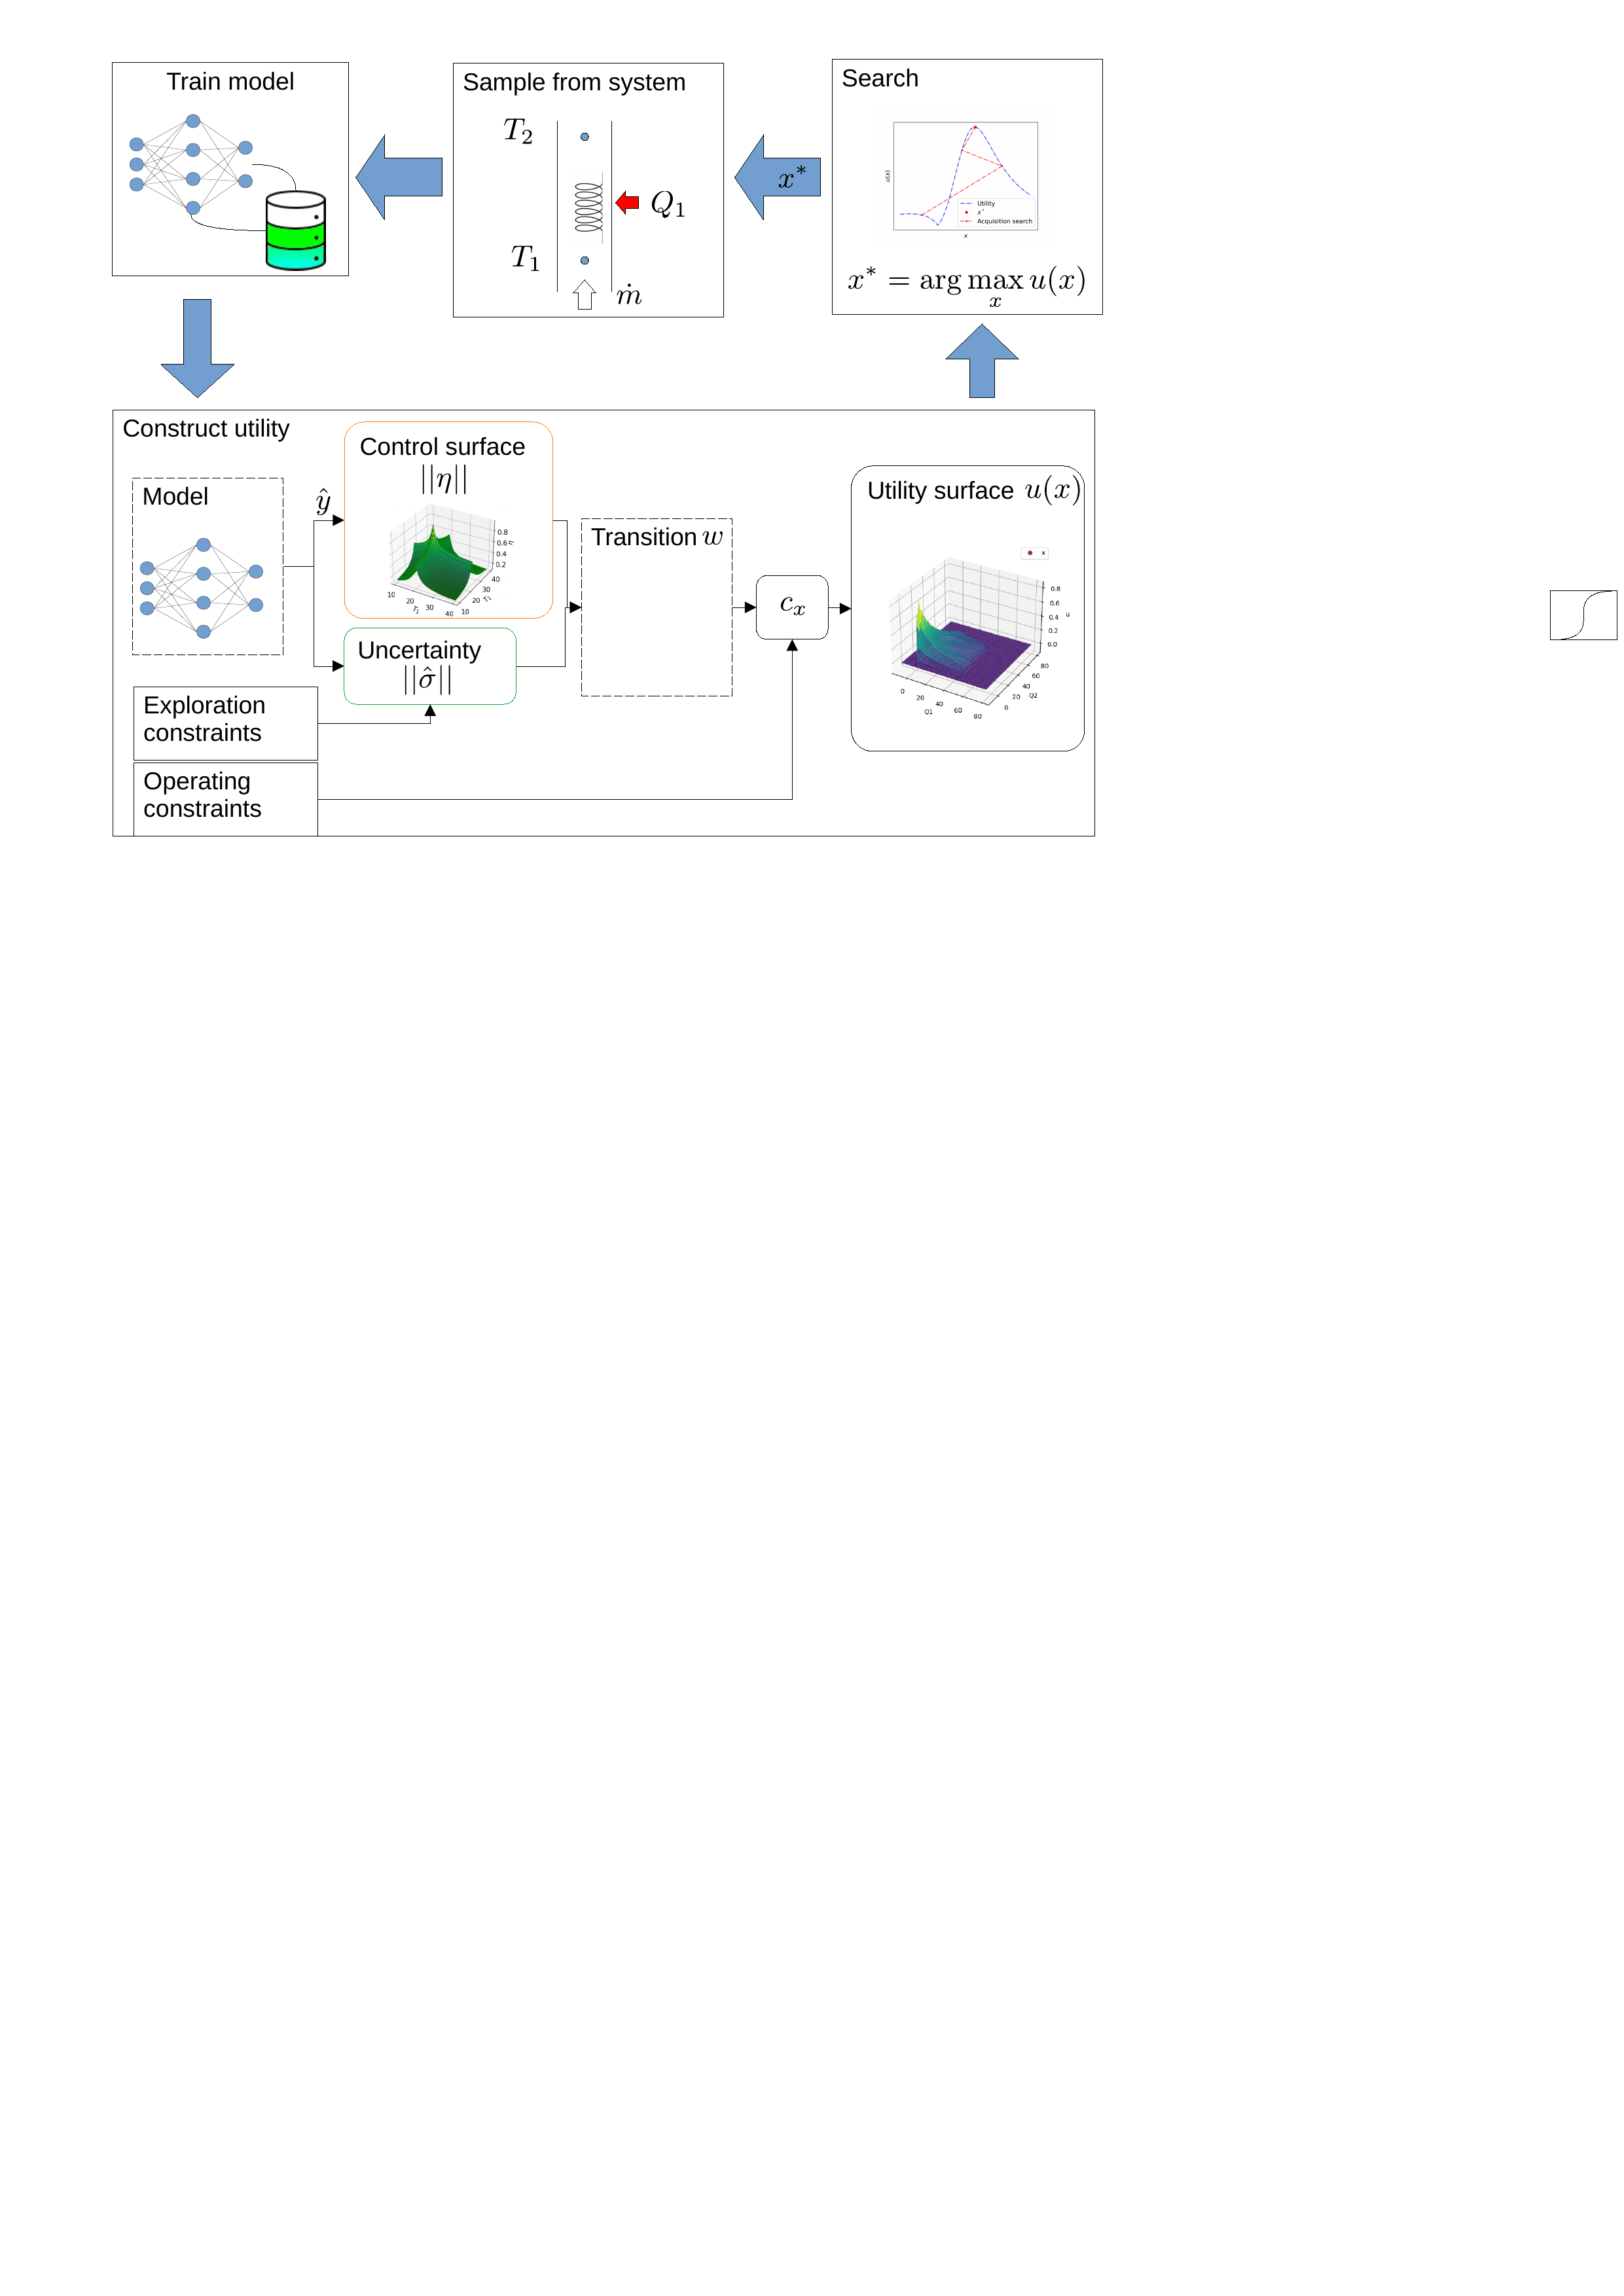

Search
Train model
Sample from system
Construct utility
Control surface
Utility surface
Model
Transition
Uncertainty
Exploration constraints
Operating constraints